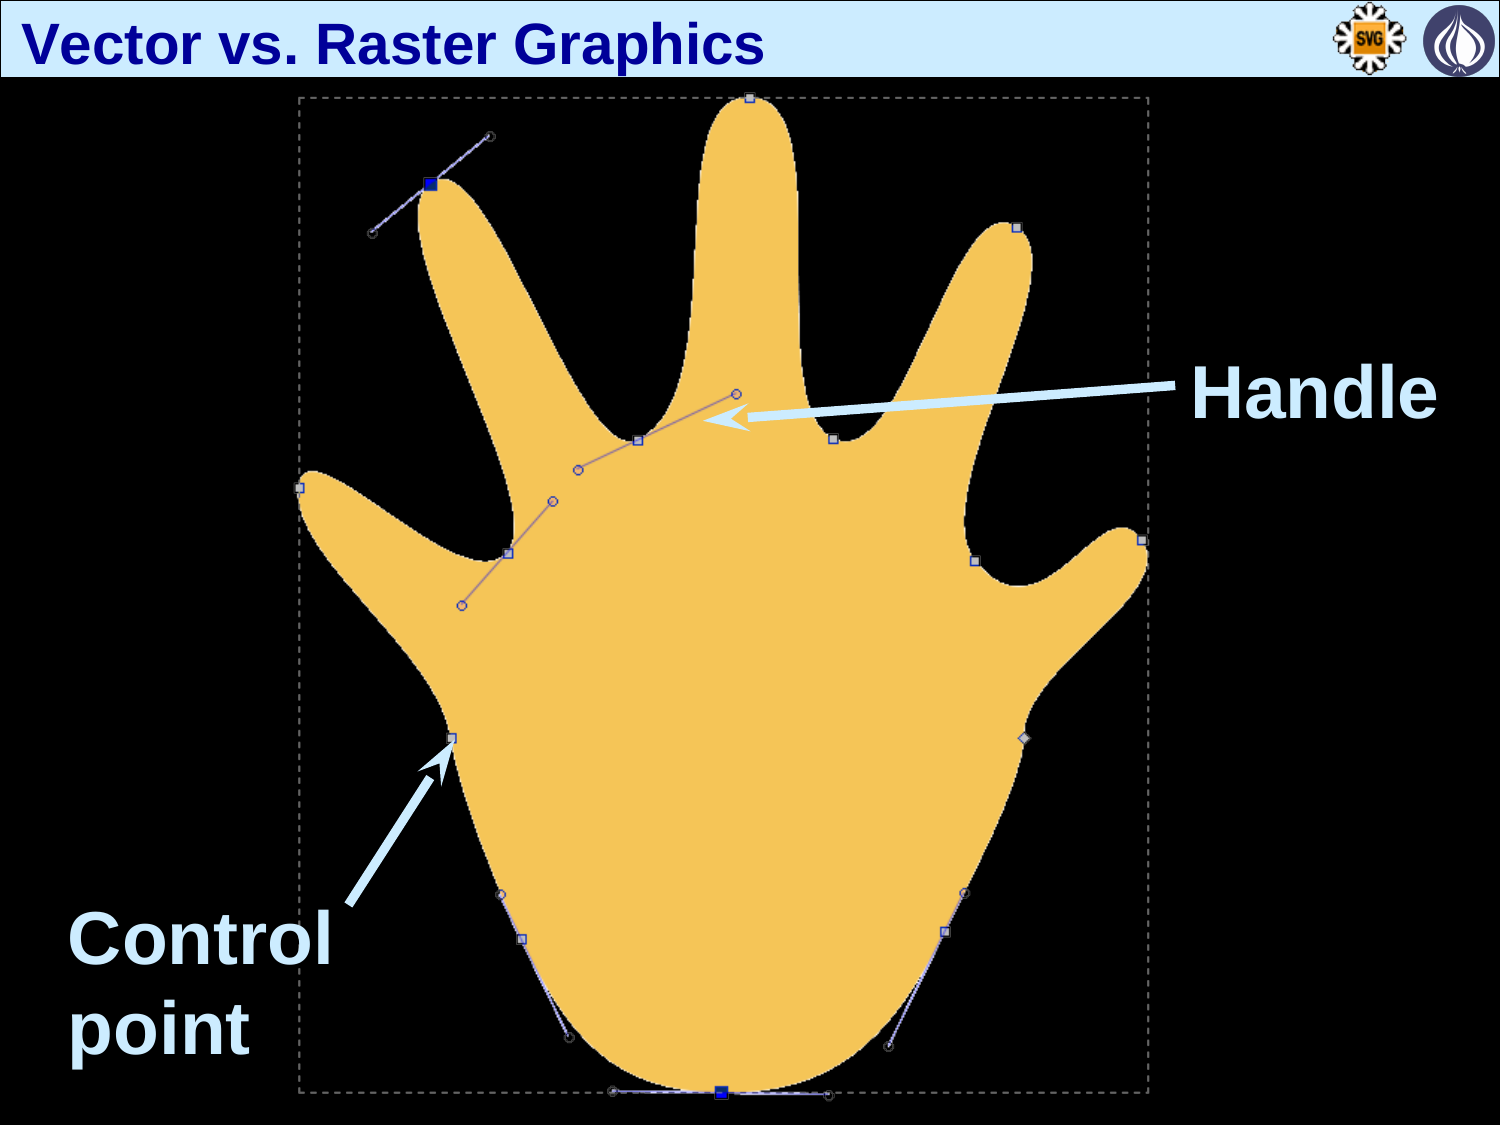

Vector vs. Raster Graphics
Handle
Control point